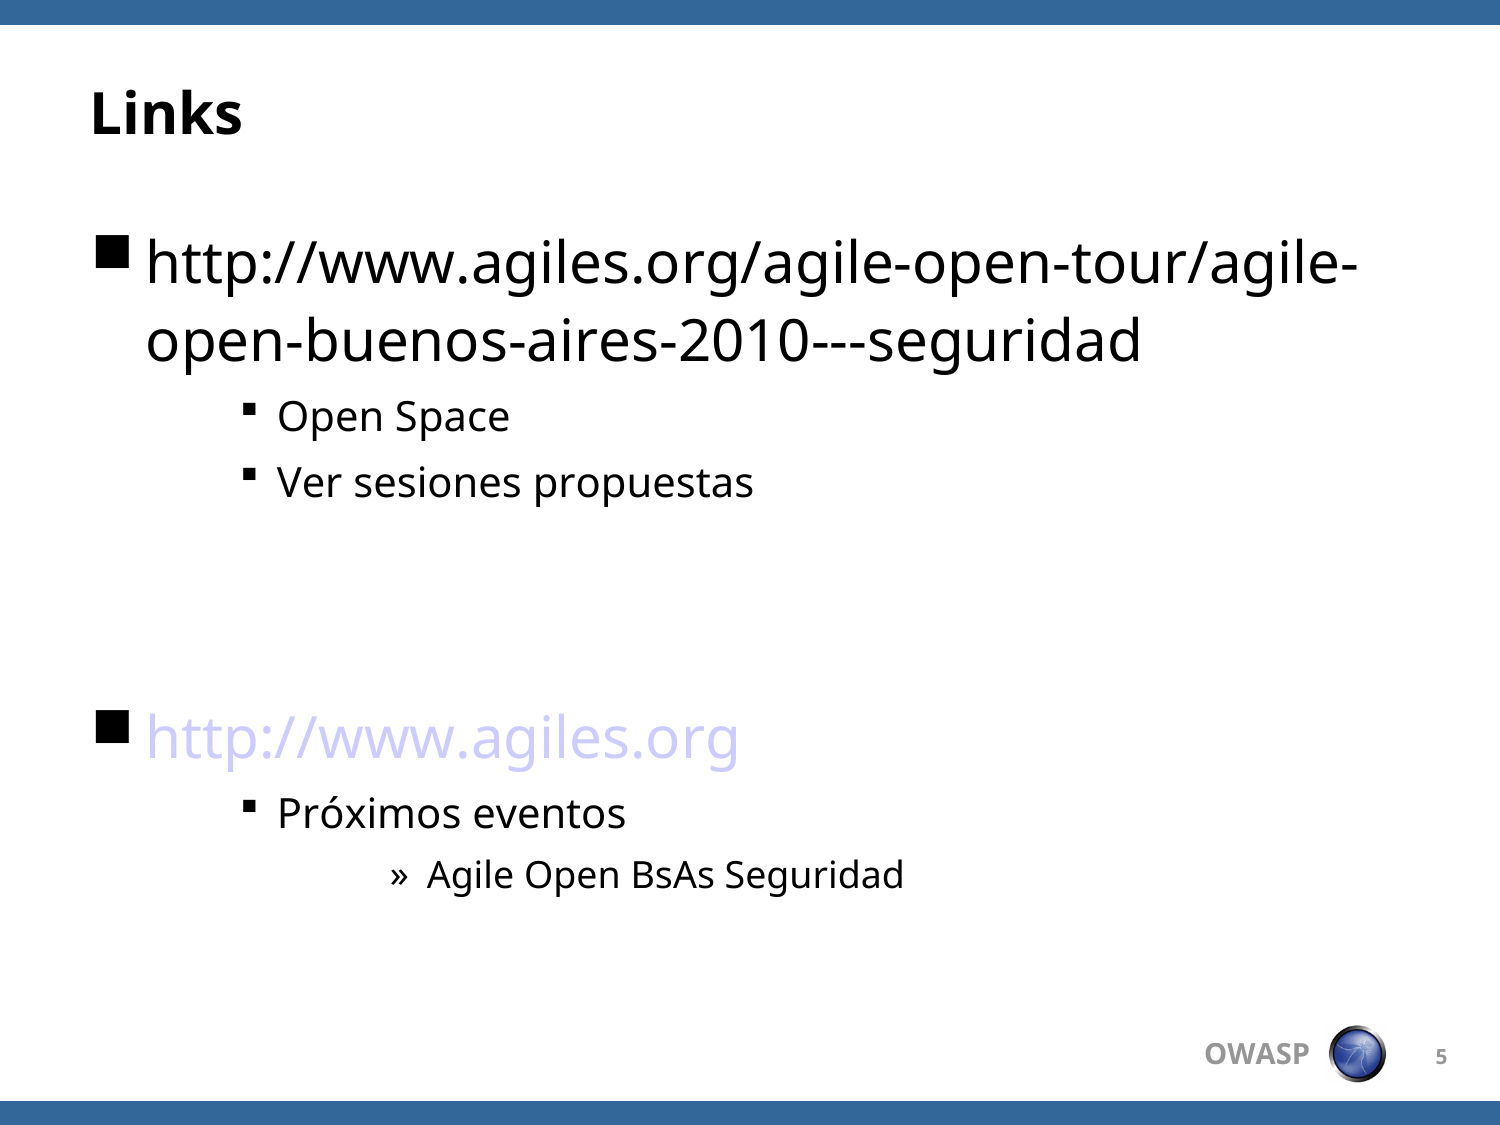

# Links
http://www.agiles.org/agile-open-tour/agile-open-buenos-aires-2010---seguridad
Open Space
Ver sesiones propuestas
http://www.agiles.org
Próximos eventos
Agile Open BsAs Seguridad
5